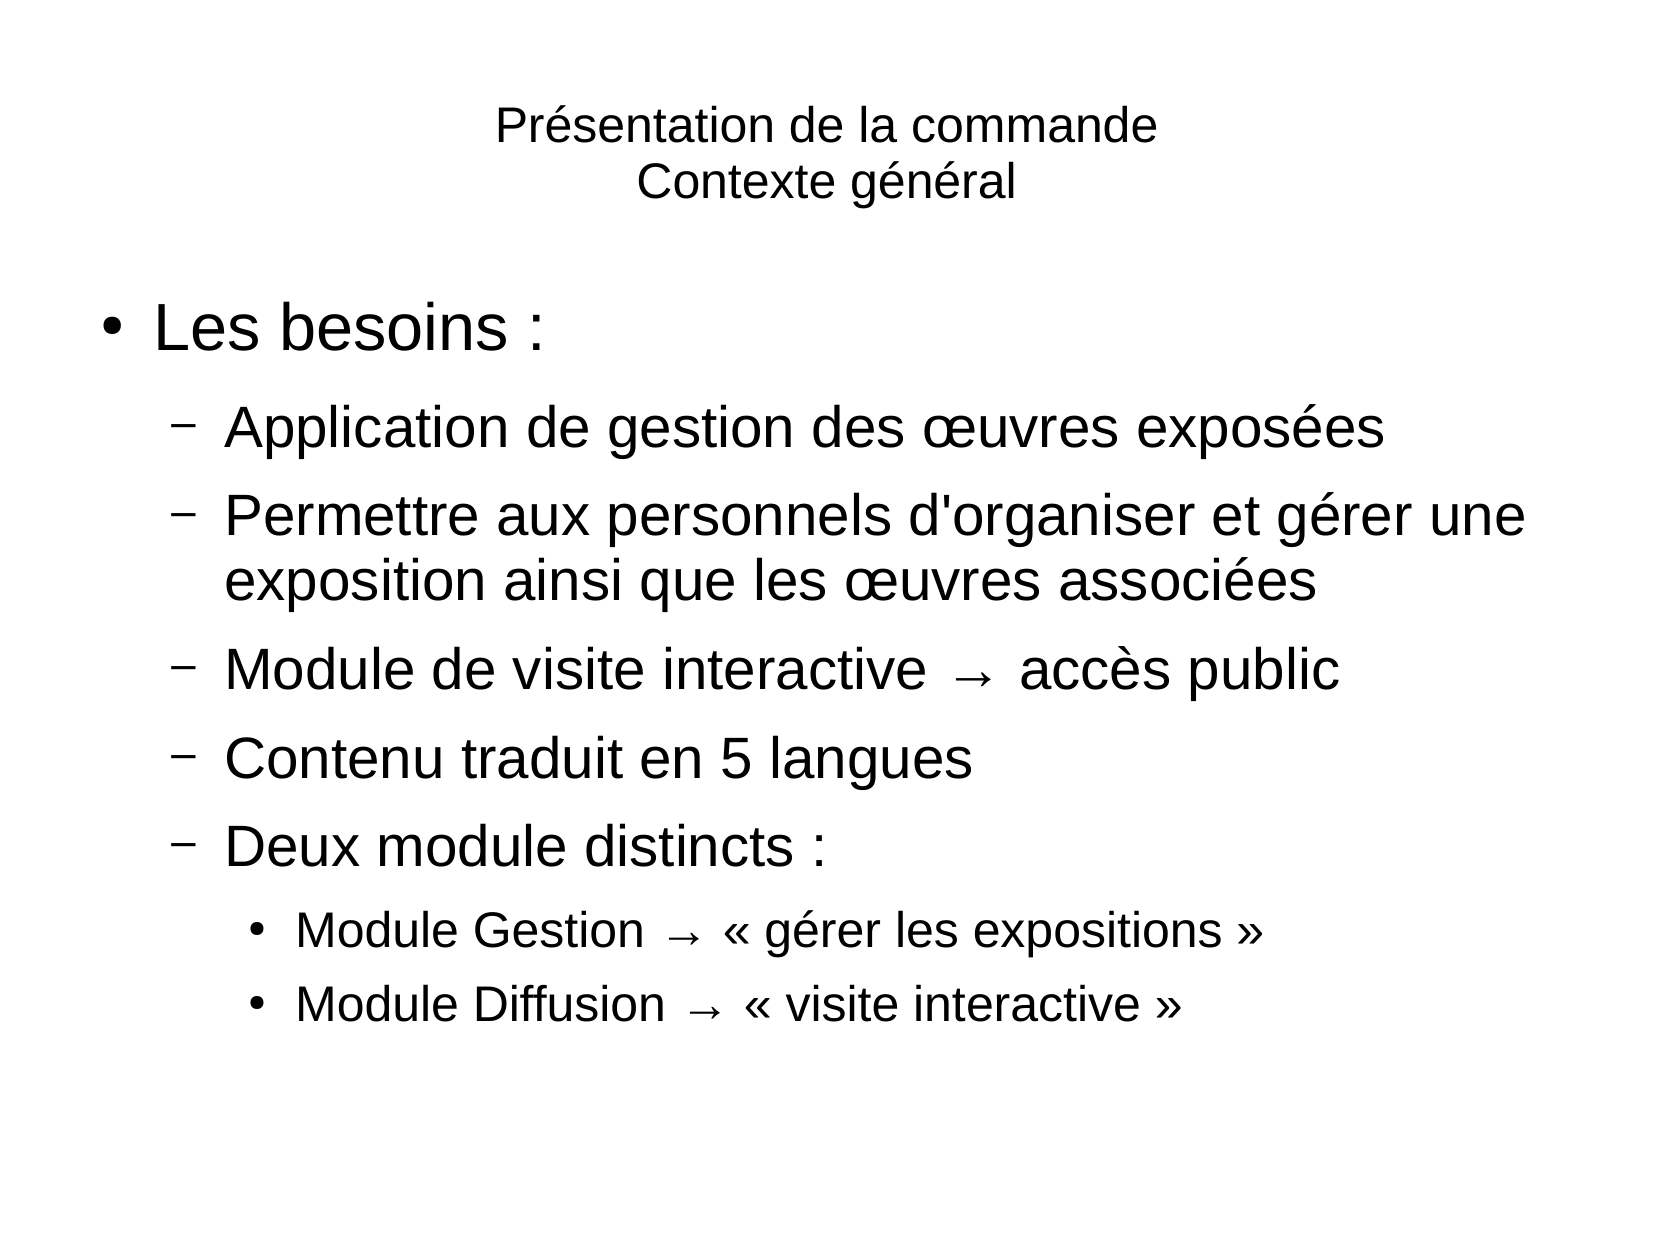

# Présentation de la commande Contexte général
Les besoins :
Application de gestion des œuvres exposées
Permettre aux personnels d'organiser et gérer une exposition ainsi que les œuvres associées
Module de visite interactive → accès public
Contenu traduit en 5 langues
Deux module distincts :
Module Gestion → « gérer les expositions »
Module Diffusion → « visite interactive »